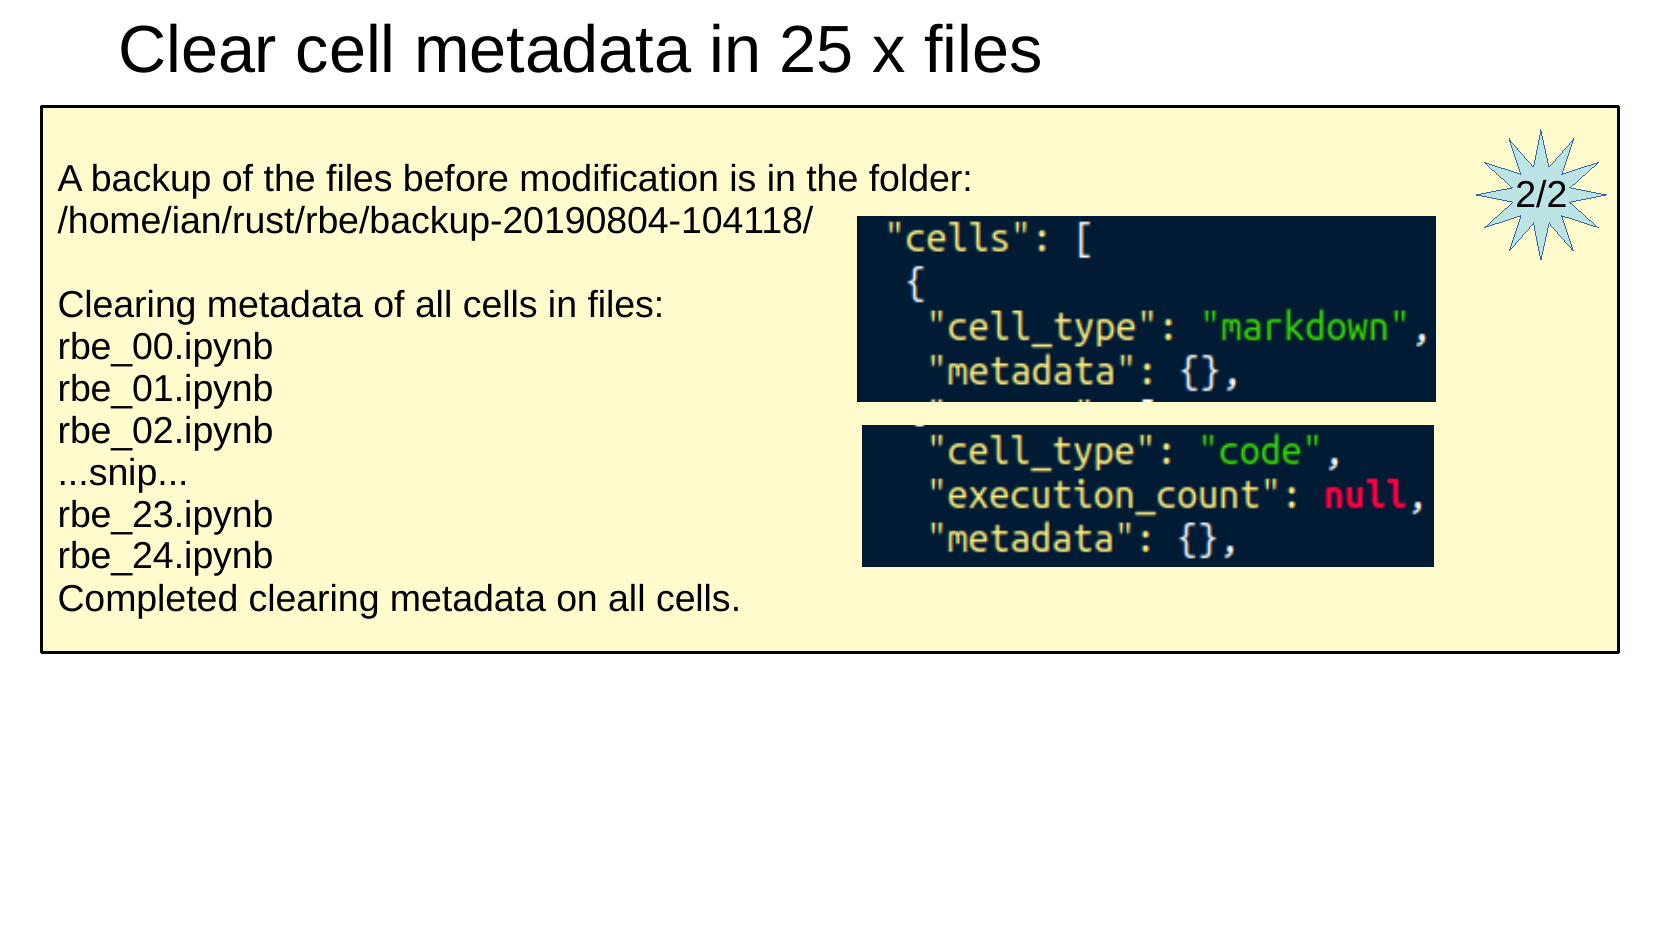

Clear cell metadata in 25 x files
A backup of the files before modification is in the folder:
/home/ian/rust/rbe/backup-20190804-104118/
Clearing metadata of all cells in files:
rbe_00.ipynb
rbe_01.ipynb
rbe_02.ipynb
...snip...
rbe_23.ipynb
rbe_24.ipynb
Completed clearing metadata on all cells.
2/2